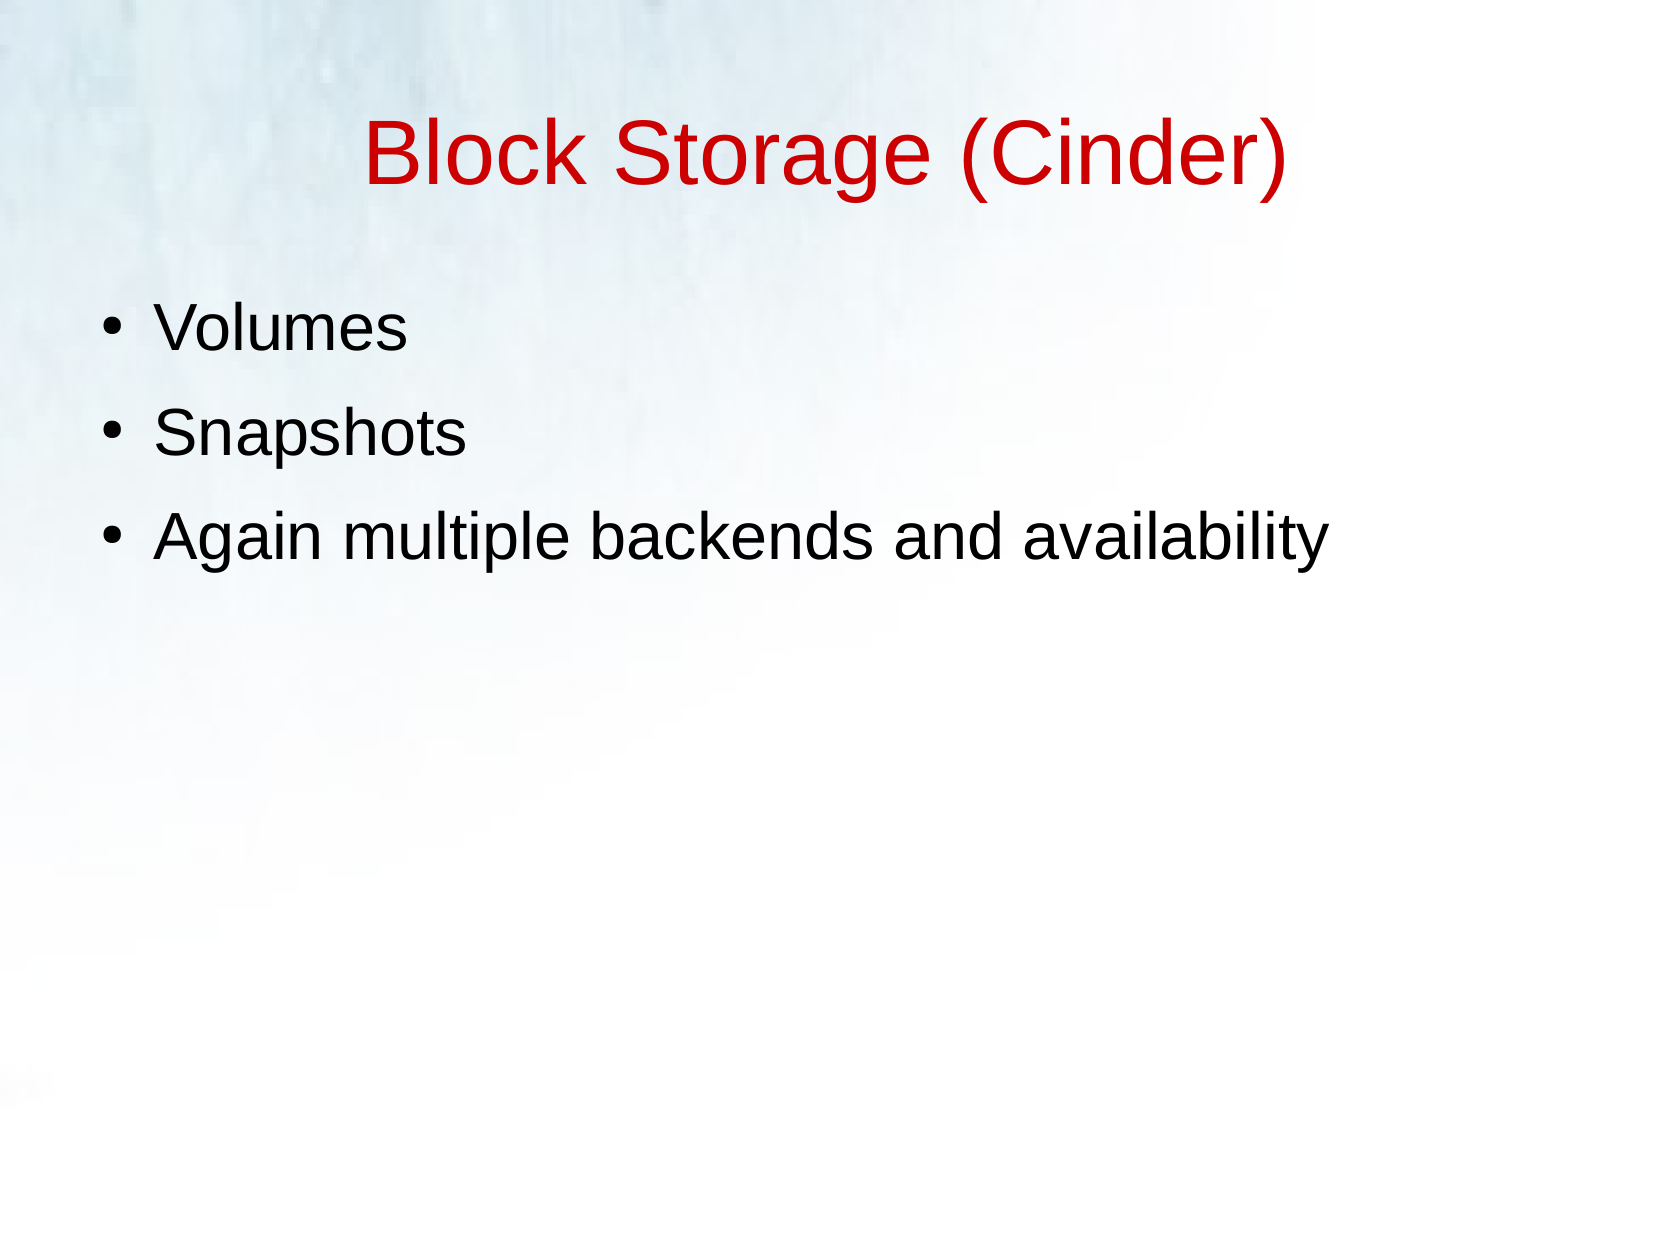

# Block Storage (Cinder)
Volumes
Snapshots
Again multiple backends and availability